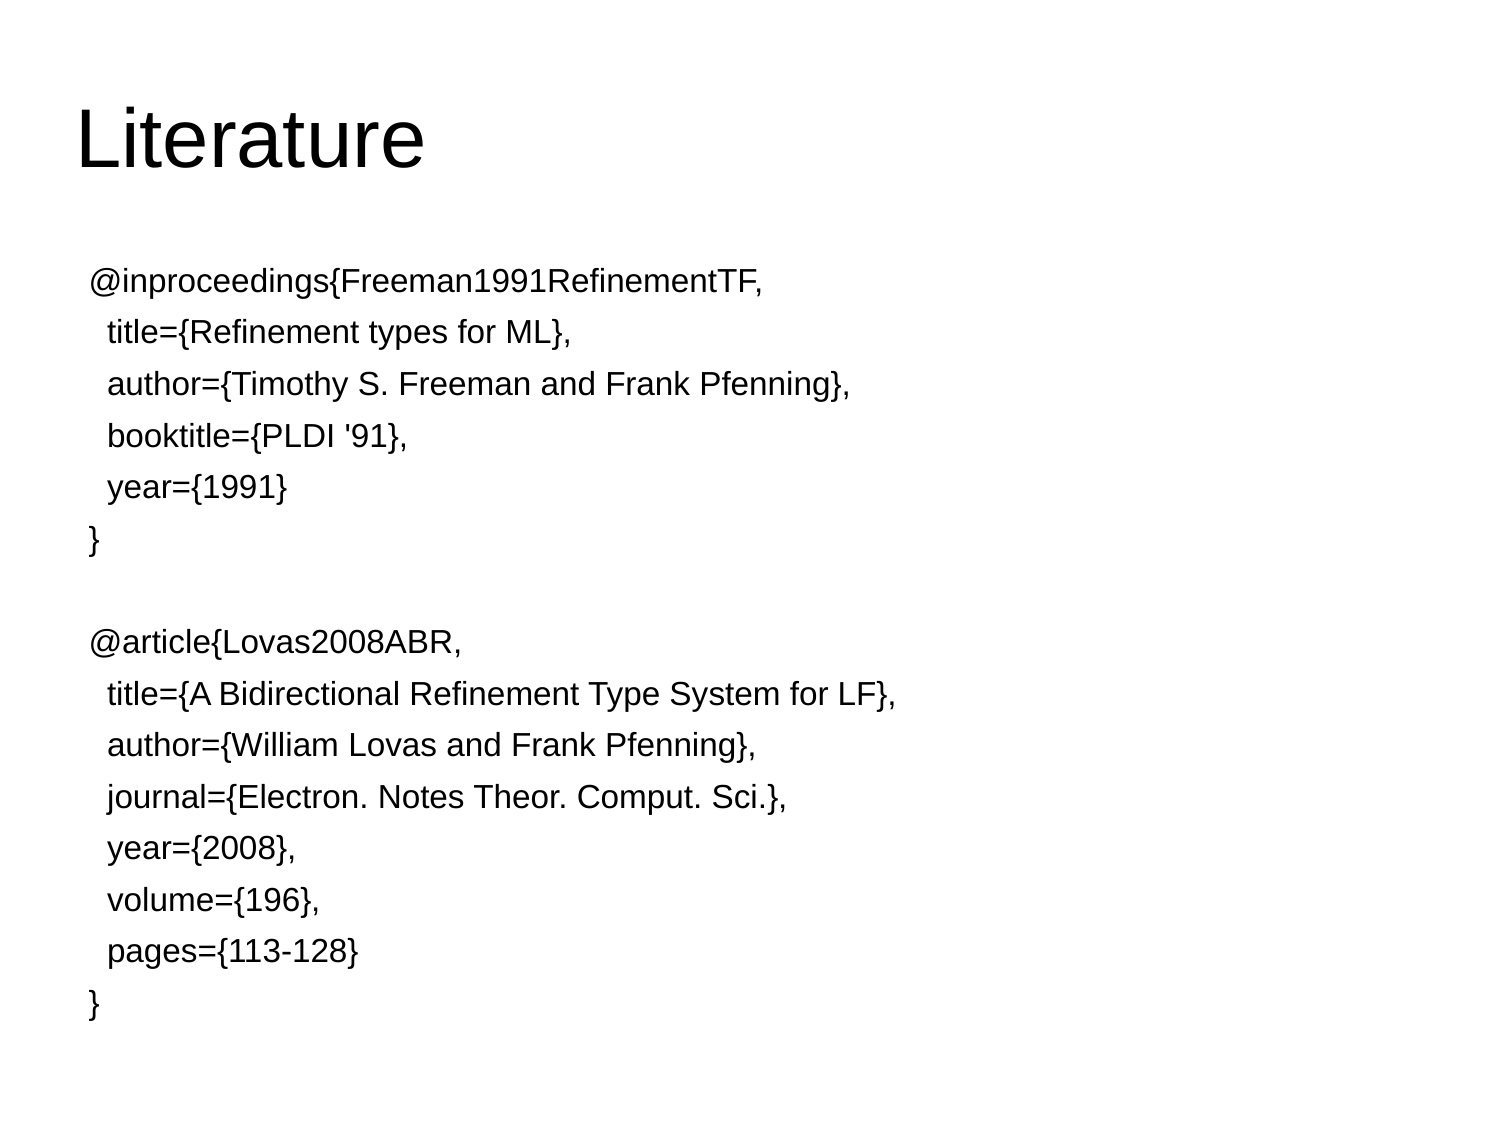

# Literature
@inproceedings{Freeman1991RefinementTF,
 title={Refinement types for ML},
 author={Timothy S. Freeman and Frank Pfenning},
 booktitle={PLDI '91},
 year={1991}
}
@article{Lovas2008ABR,
 title={A Bidirectional Refinement Type System for LF},
 author={William Lovas and Frank Pfenning},
 journal={Electron. Notes Theor. Comput. Sci.},
 year={2008},
 volume={196},
 pages={113-128}
}